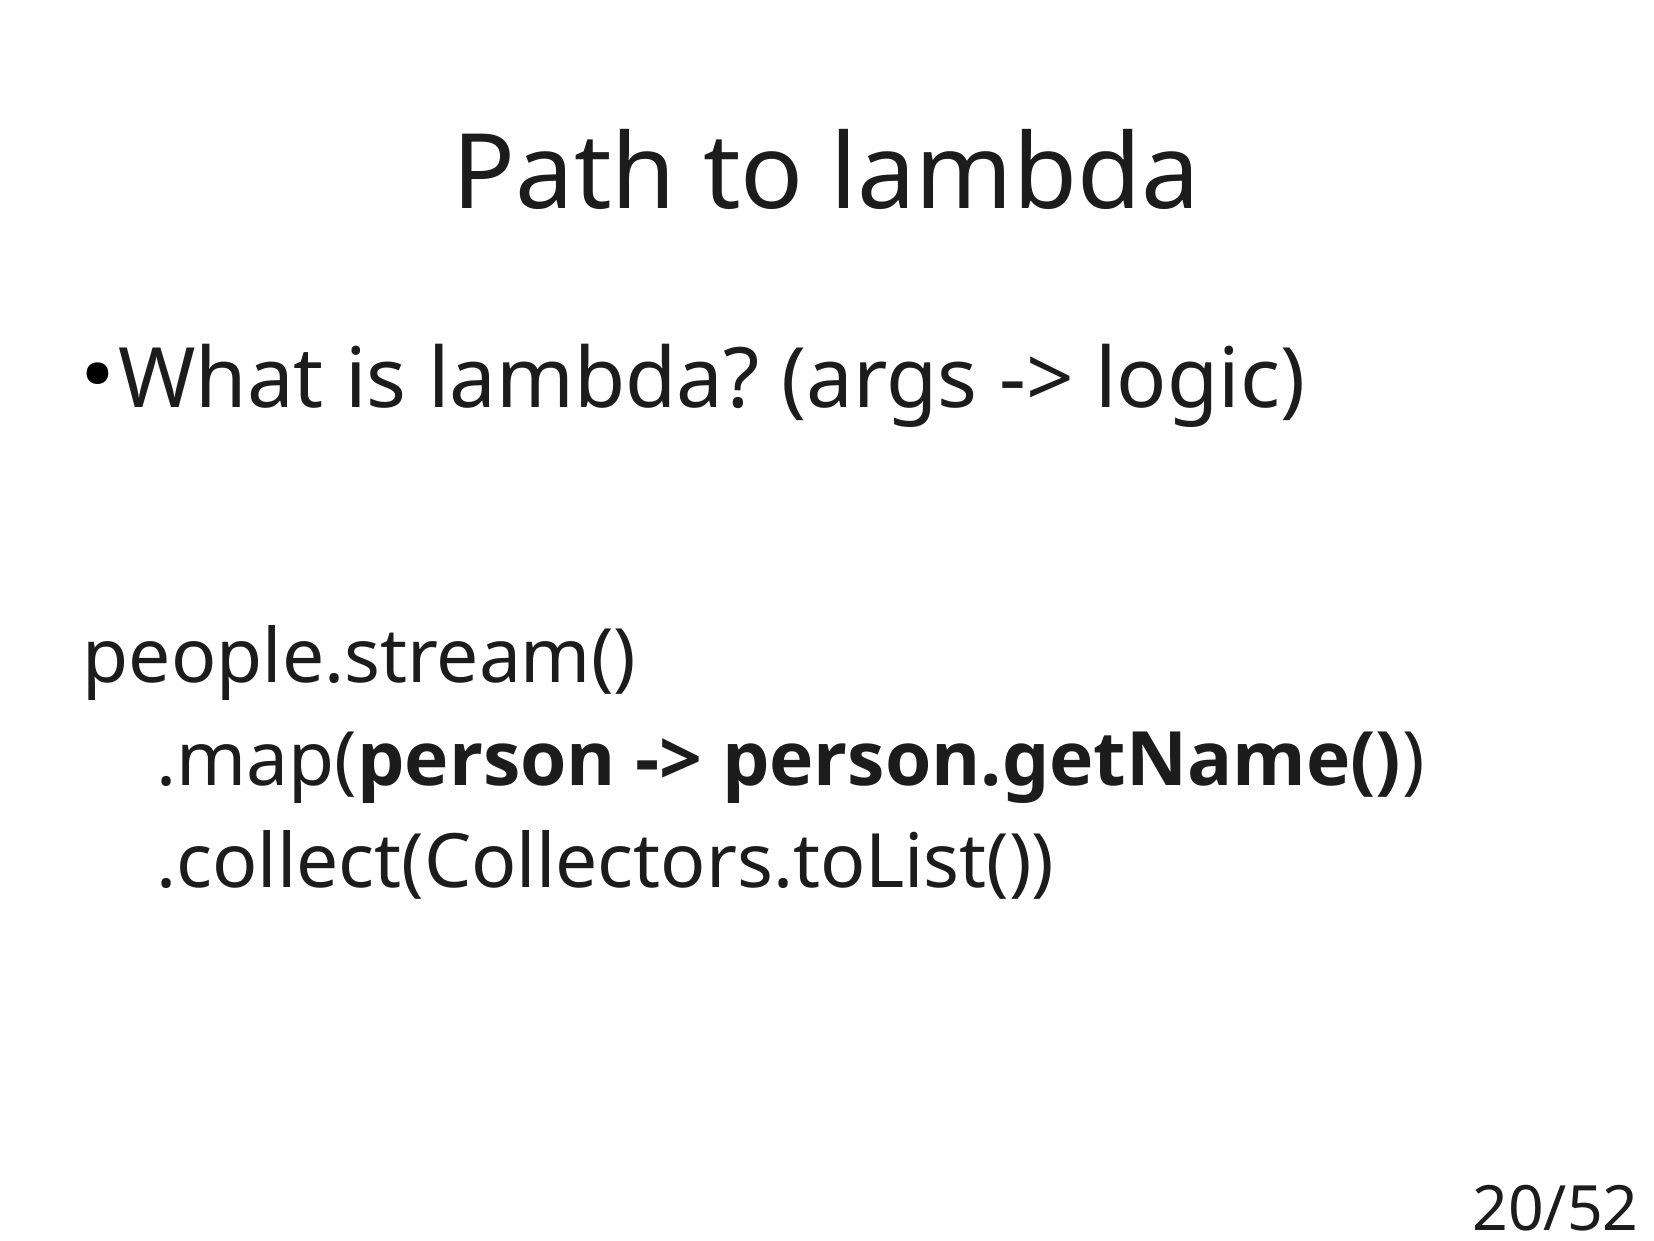

# Path to lambda
What is lambda? (args -> logic)
people.stream()
	.map(person -> person.getName())
	.collect(Collectors.toList())